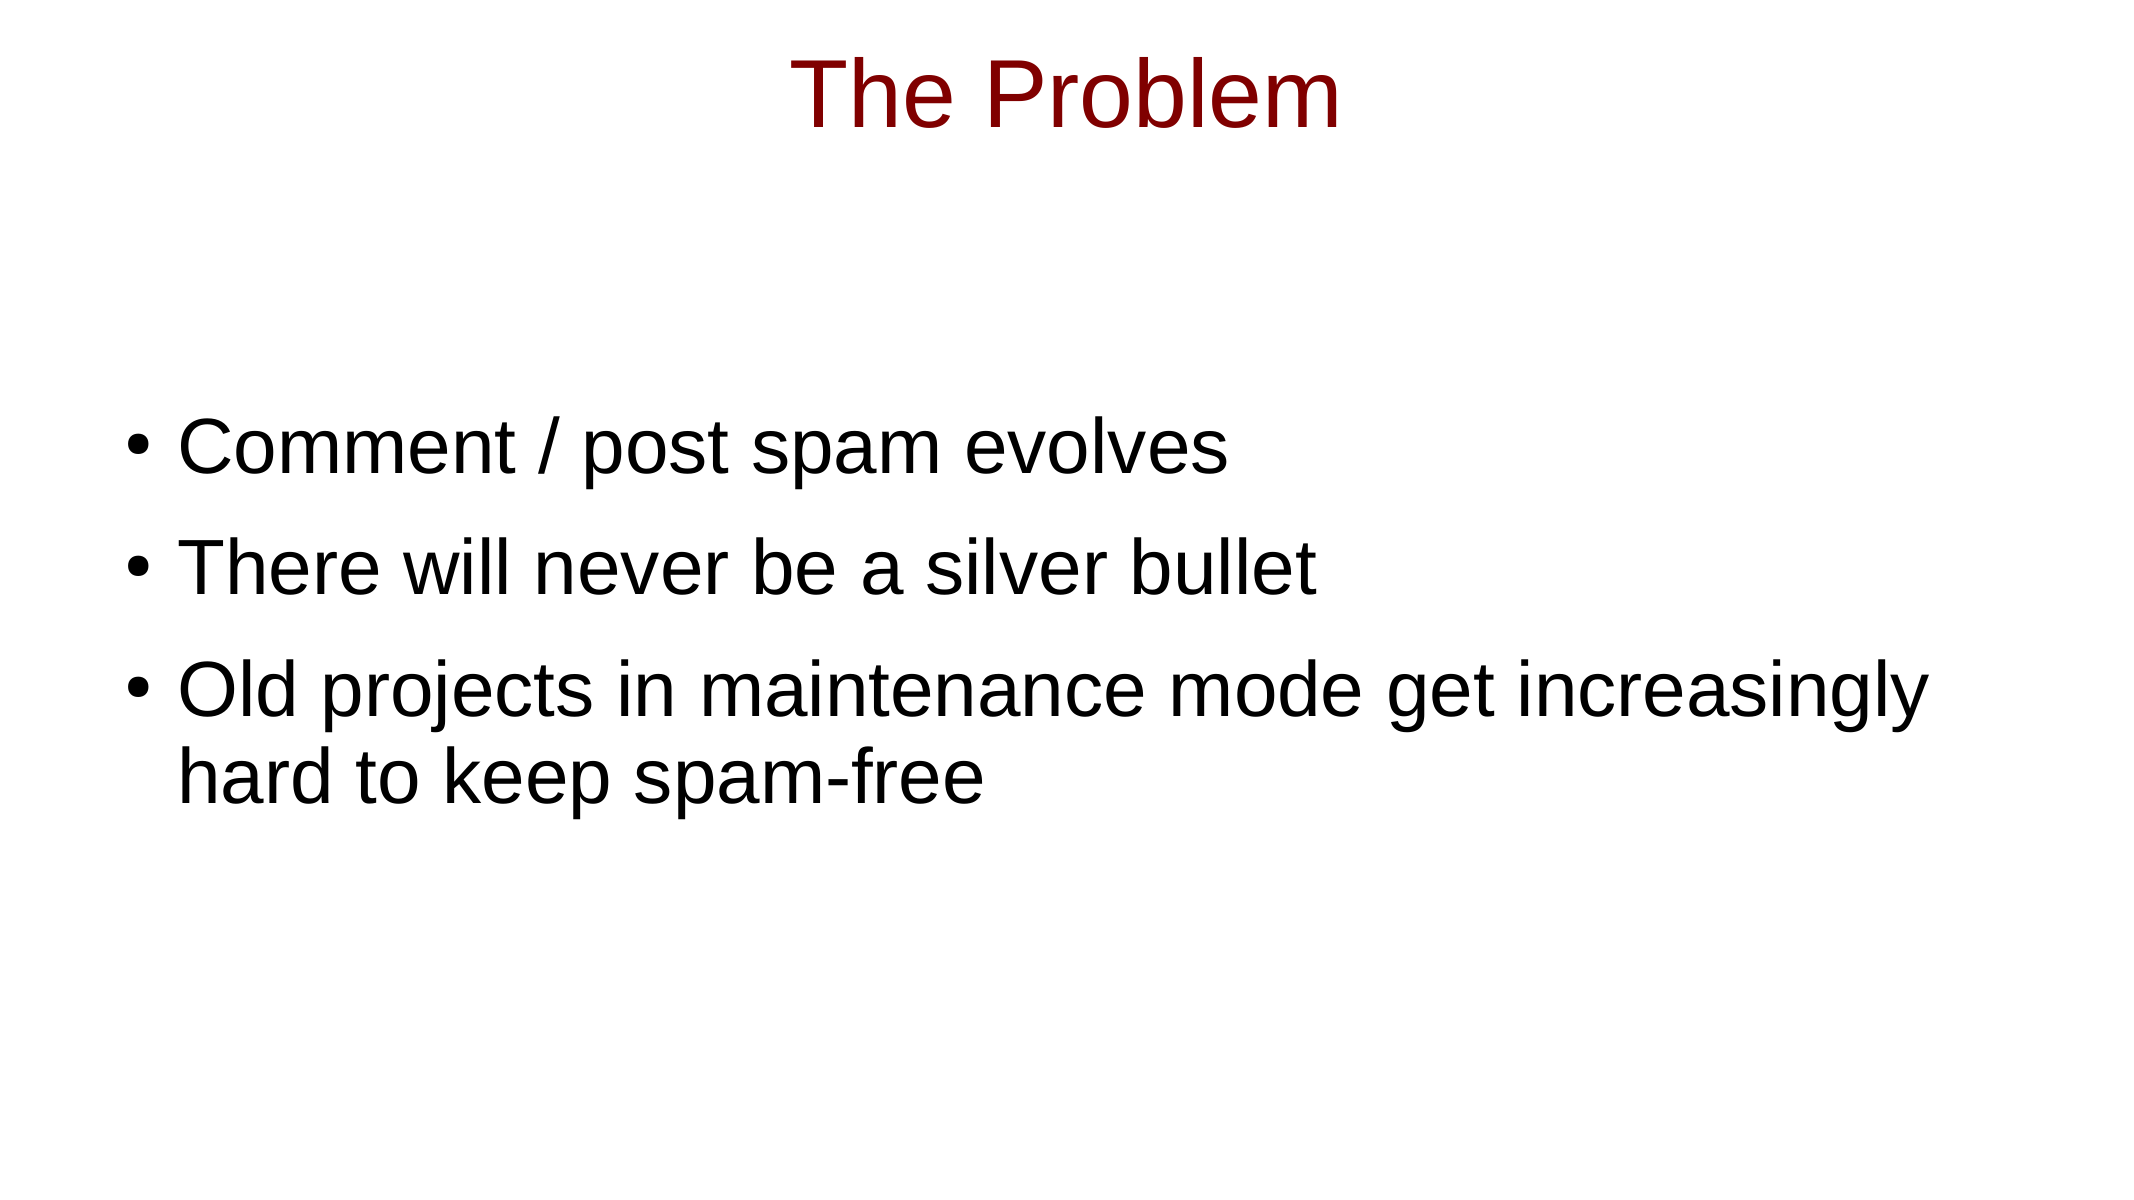

# The Problem
Comment / post spam evolves
There will never be a silver bullet
Old projects in maintenance mode get increasingly hard to keep spam-free